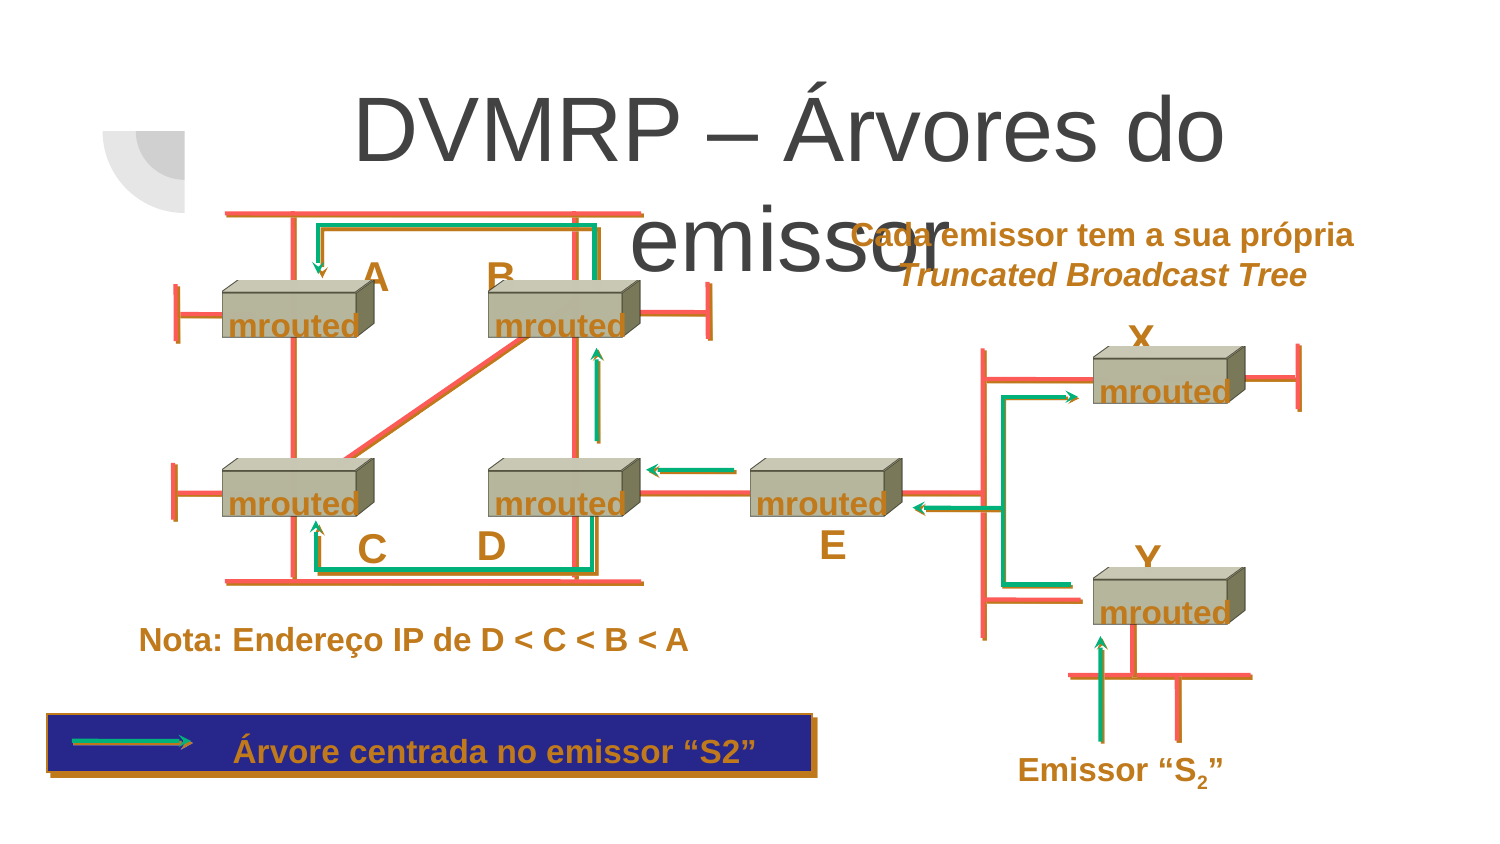

# DVMRP – Árvores do emissor
Cada emissor tem a sua própria Truncated Broadcast Tree
A
B
mrouted
mrouted
X
mrouted
mrouted
mrouted
mrouted
E
D
C
Y
mrouted
Nota: Endereço IP de D < C < B < A
Árvore centrada no emissor “S2”
Emissor “S2”